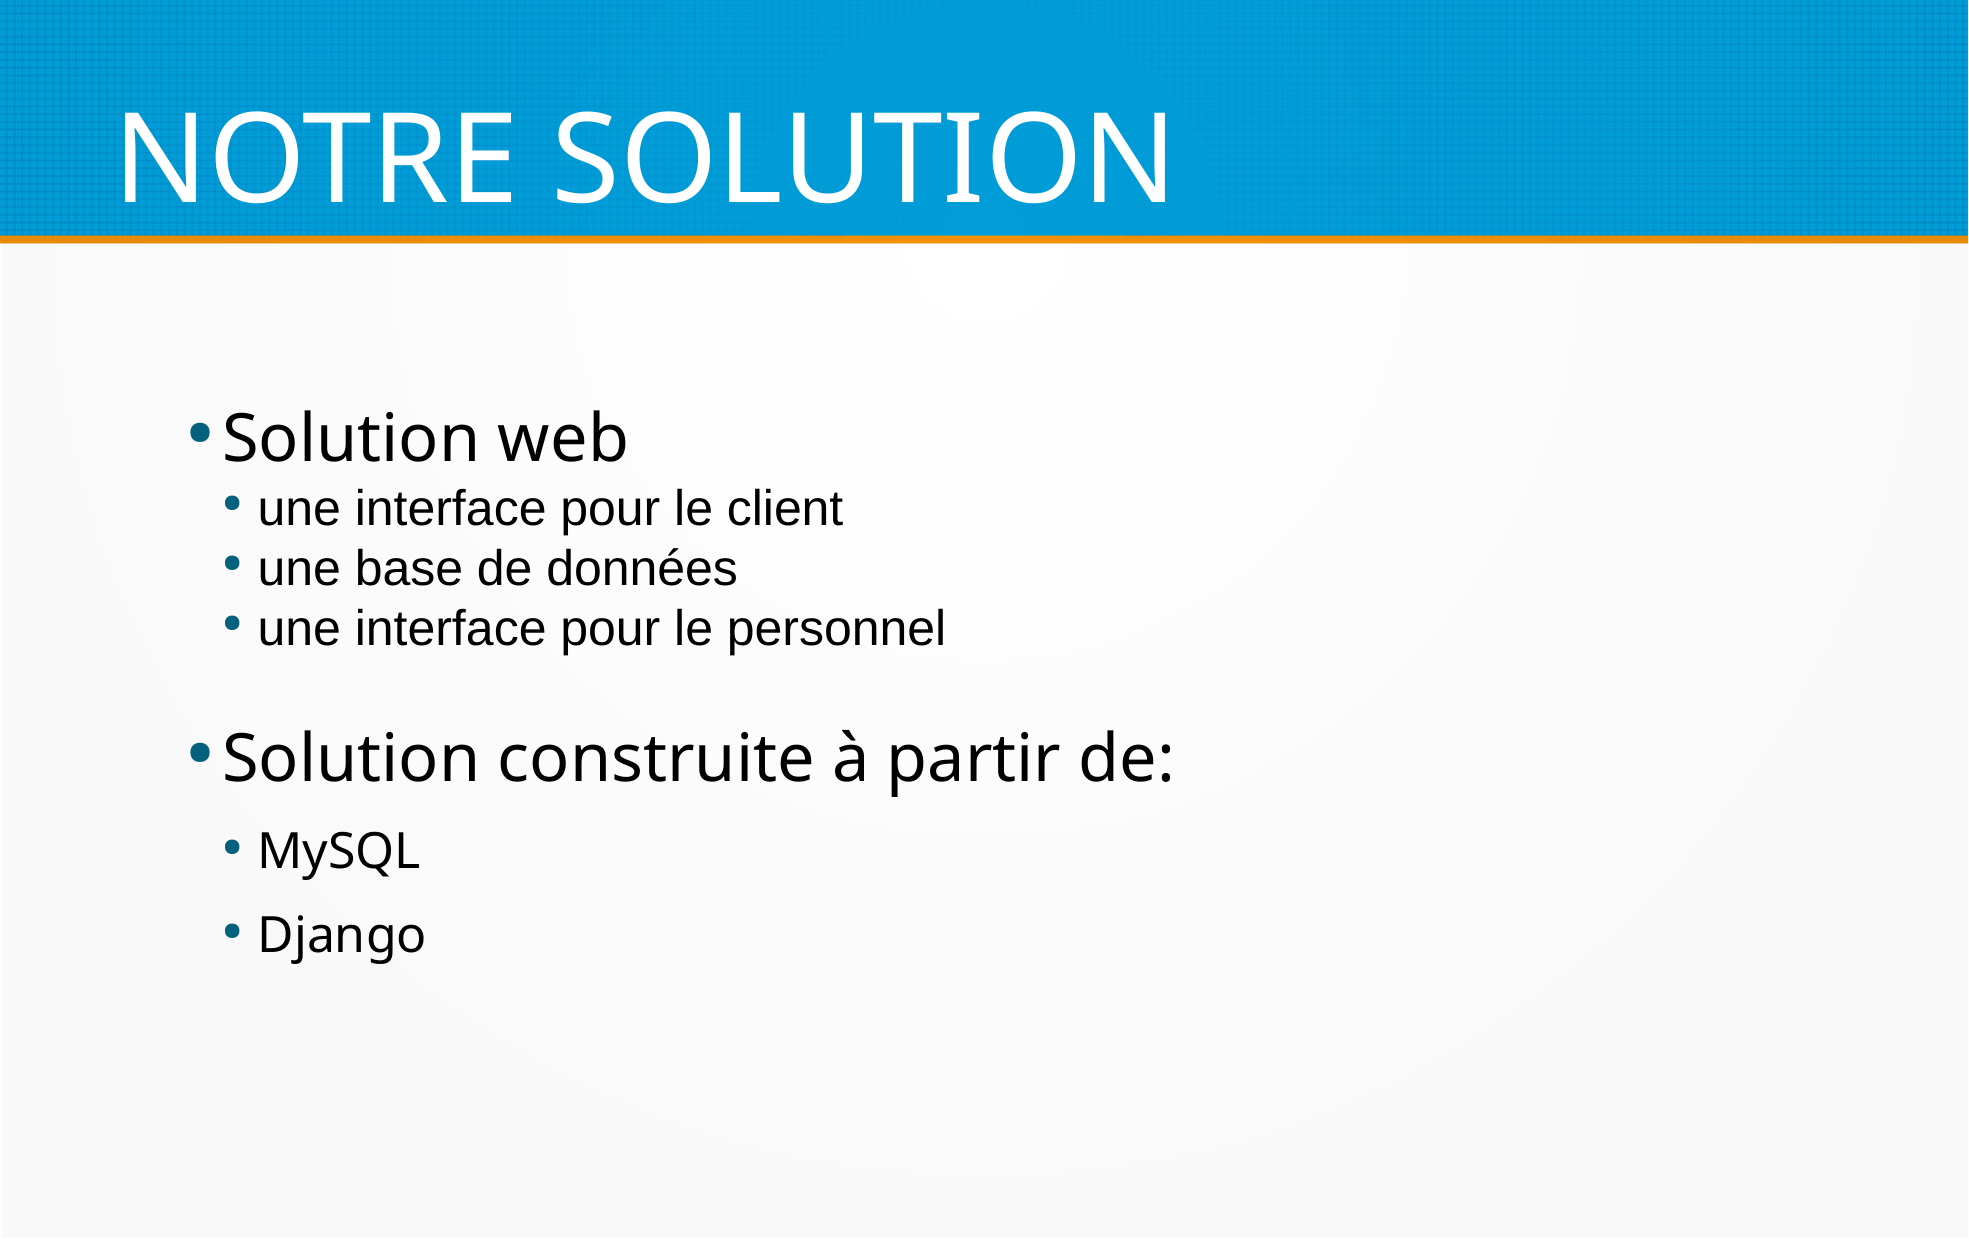

# NOTRE SOLUTION
Solution web
une interface pour le client
une base de données
une interface pour le personnel
Solution construite à partir de:
MySQL
Django